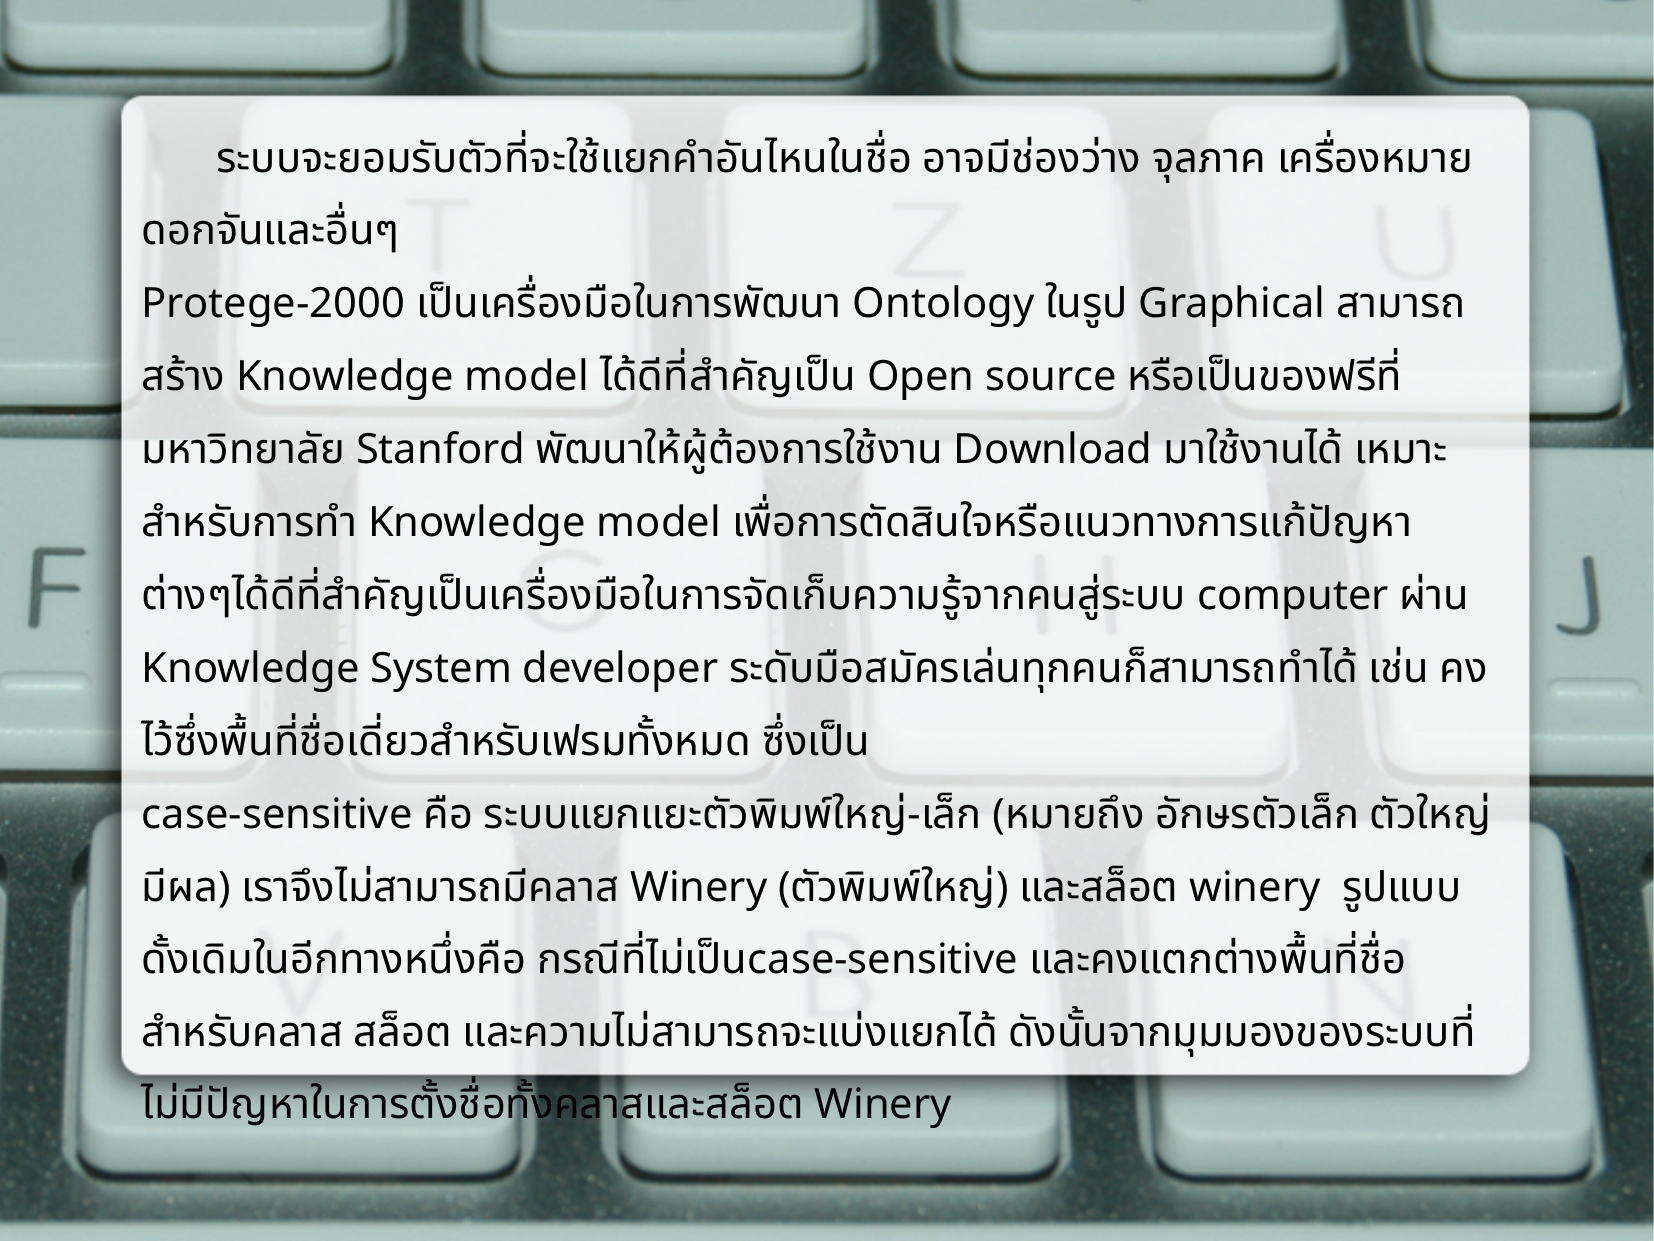

ระบบจะยอมรับตัวที่จะใช้แยกคำอันไหนในชื่อ อาจมีช่องว่าง จุลภาค เครื่องหมายดอกจันและอื่นๆ
Protege-2000 เป็นเครื่องมือในการพัฒนา Ontology ในรูป Graphical สามารถสร้าง Knowledge model ได้ดีที่สำคัญเป็น Open source หรือเป็นของฟรีที่มหาวิทยาลัย Stanford พัฒนาให้ผู้ต้องการใช้งาน Download มาใช้งานได้ เหมาะสำหรับการทำ Knowledge model เพื่อการตัดสินใจหรือแนวทางการแก้ปัญหาต่างๆได้ดีที่สำคัญเป็นเครื่องมือในการจัดเก็บความรู้จากคนสู่ระบบ computer ผ่าน  Knowledge System developer ระดับมือสมัครเล่นทุกคนก็สามารถทำได้ เช่น คงไว้ซึ่งพื้นที่ชื่อเดี่ยวสำหรับเฟรมทั้งหมด ซึ่งเป็น
case-sensitive คือ ระบบแยกแยะตัวพิมพ์ใหญ่-เล็ก (หมายถึง อักษรตัวเล็ก ตัวใหญ่ มีผล) เราจึงไม่สามารถมีคลาส Winery (ตัวพิมพ์ใหญ่) และสล็อต winery  รูปแบบดั้งเดิมในอีกทางหนึ่งคือ กรณีที่ไม่เป็นcase-sensitive และคงแตกต่างพื้นที่ชื่อสำหรับคลาส สล็อต และความไม่สามารถจะแบ่งแยกได้ ดังนั้นจากมุมมองของระบบที่ไม่มีปัญหาในการตั้งชื่อทั้งคลาสและสล็อต Winery
#